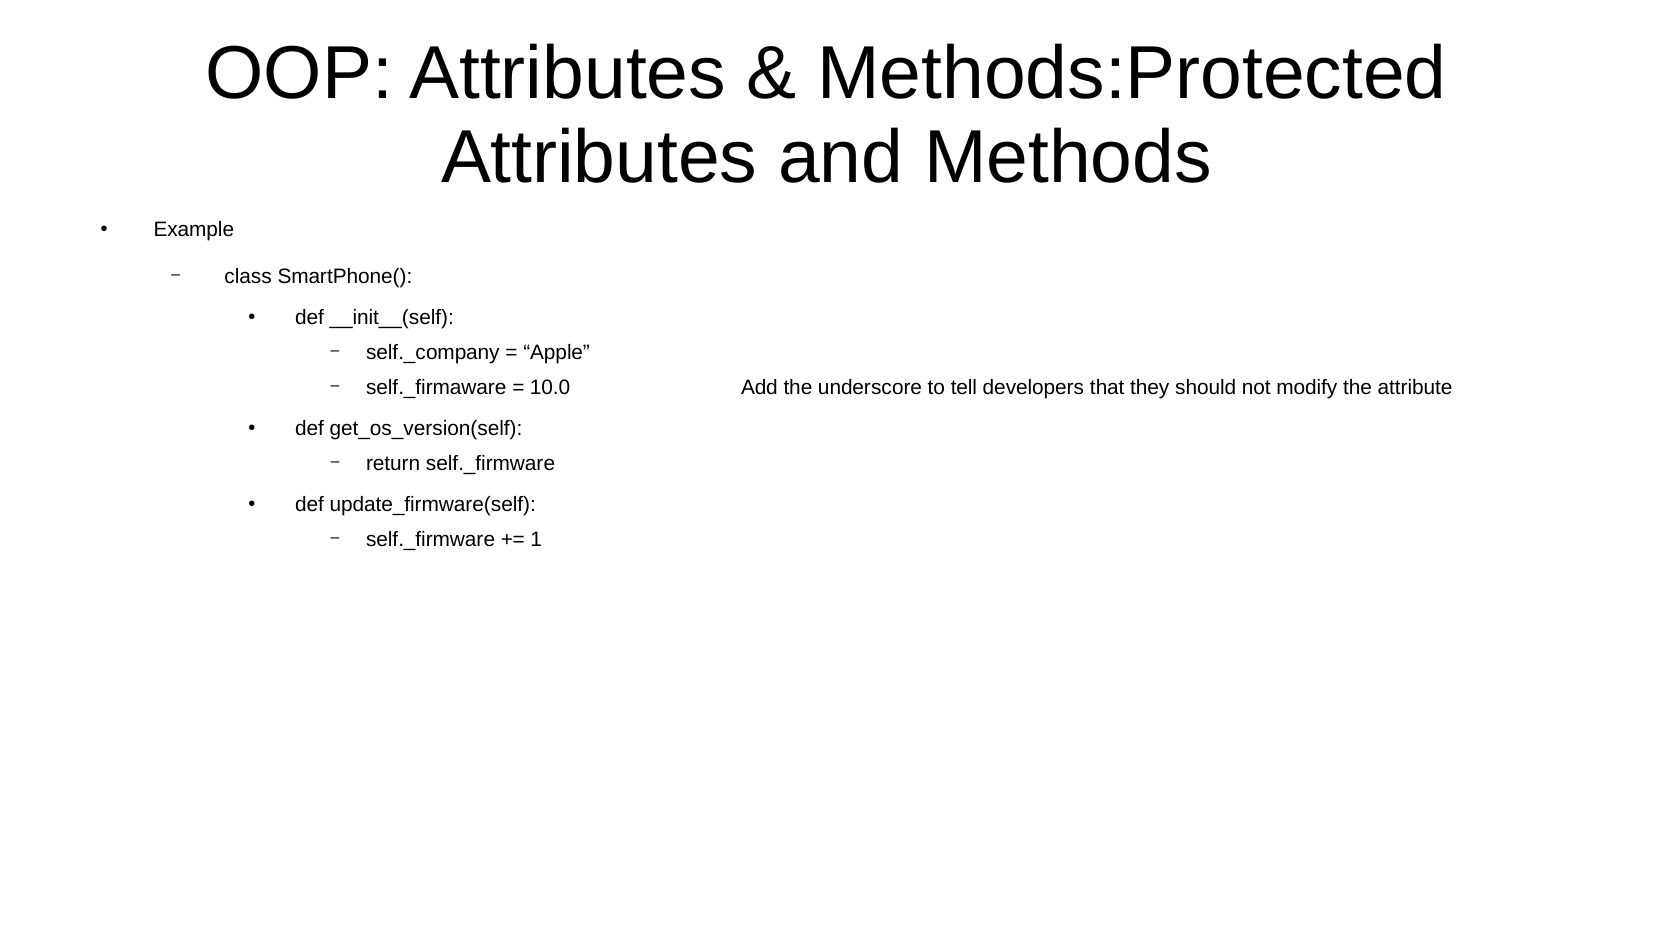

# OOP: Attributes & Methods:Protected Attributes and Methods
Example
class SmartPhone():
def __init__(self):
self._company = “Apple”
self._firmaware = 10.0			Add the underscore to tell developers that they should not modify the attribute
def get_os_version(self):
return self._firmware
def update_firmware(self):
self._firmware += 1